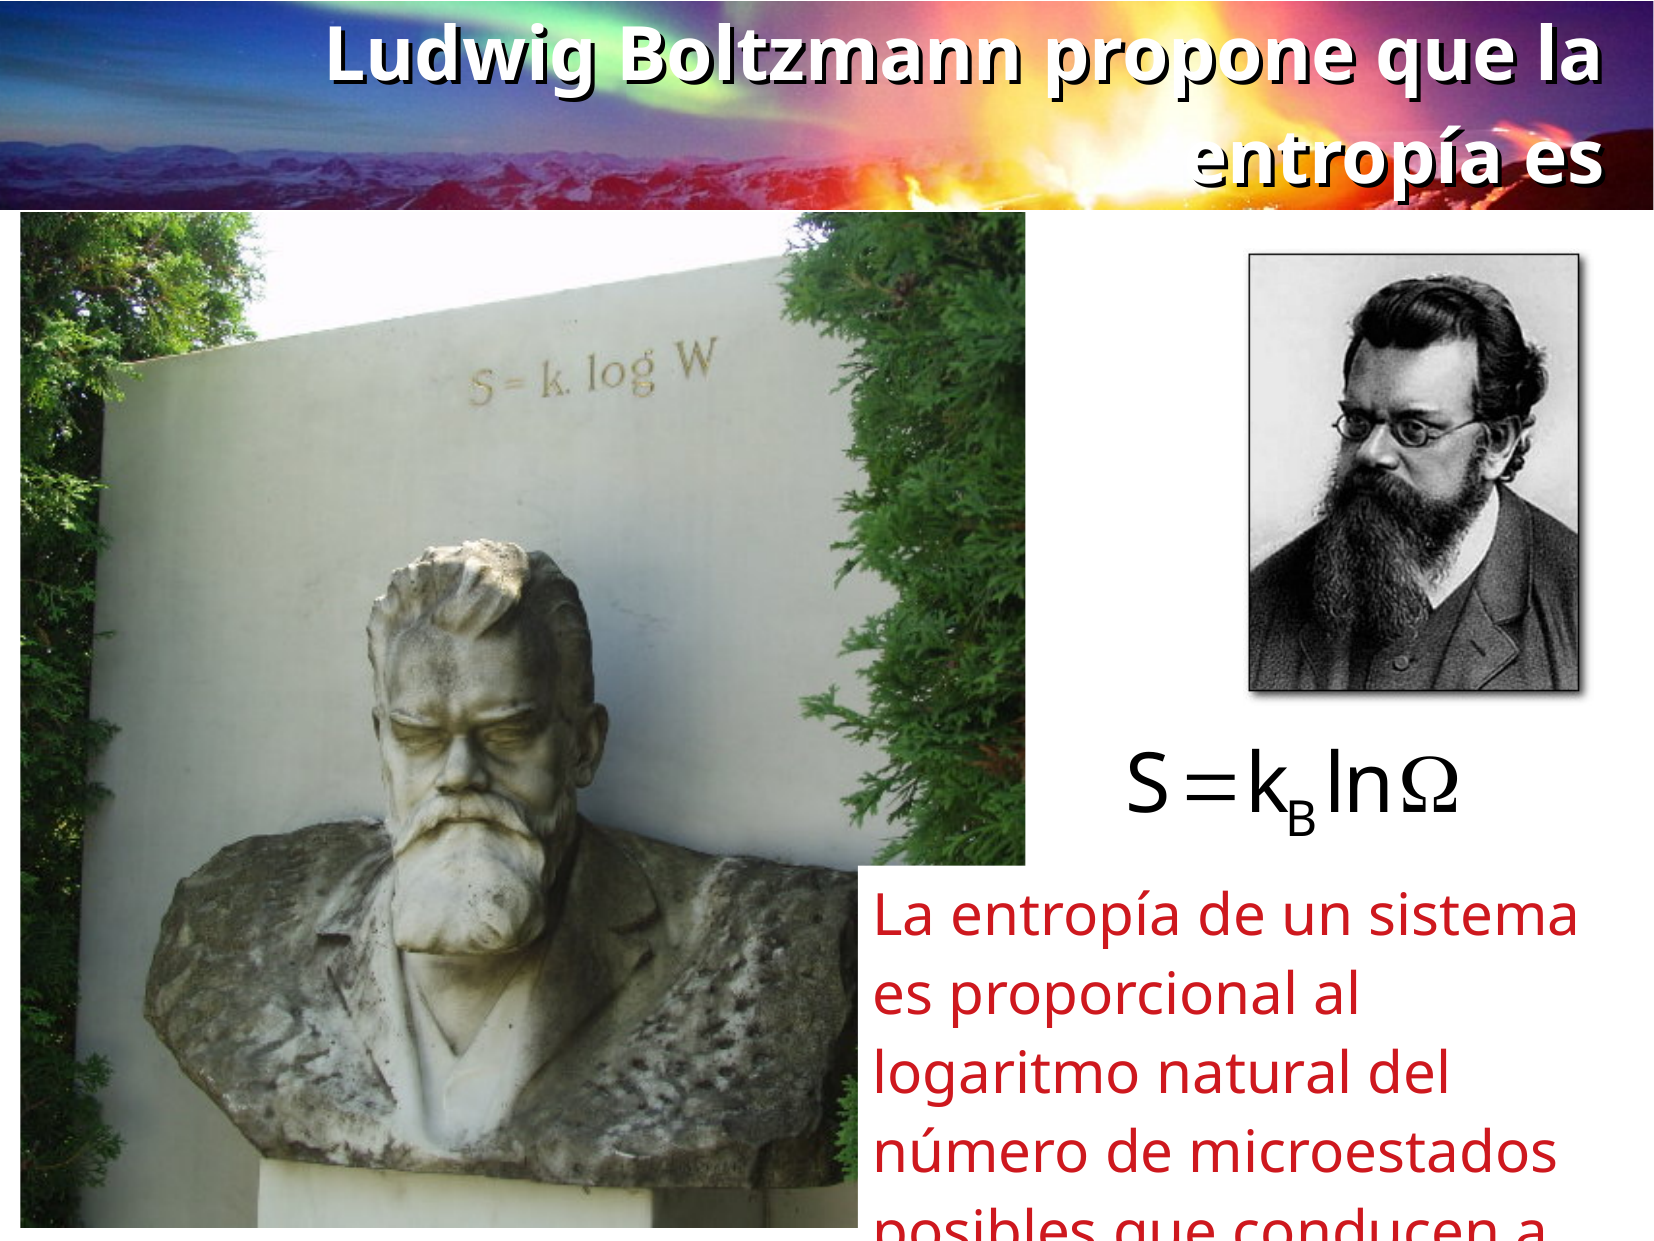

# Ludwig Boltzmann propone que la entropía es
La entropía de un sistema es proporcional al logaritmo natural del número de microestados posibles que conducen a ese macroestado
May 23, 2019
H. Asorey - F3B 2019
12